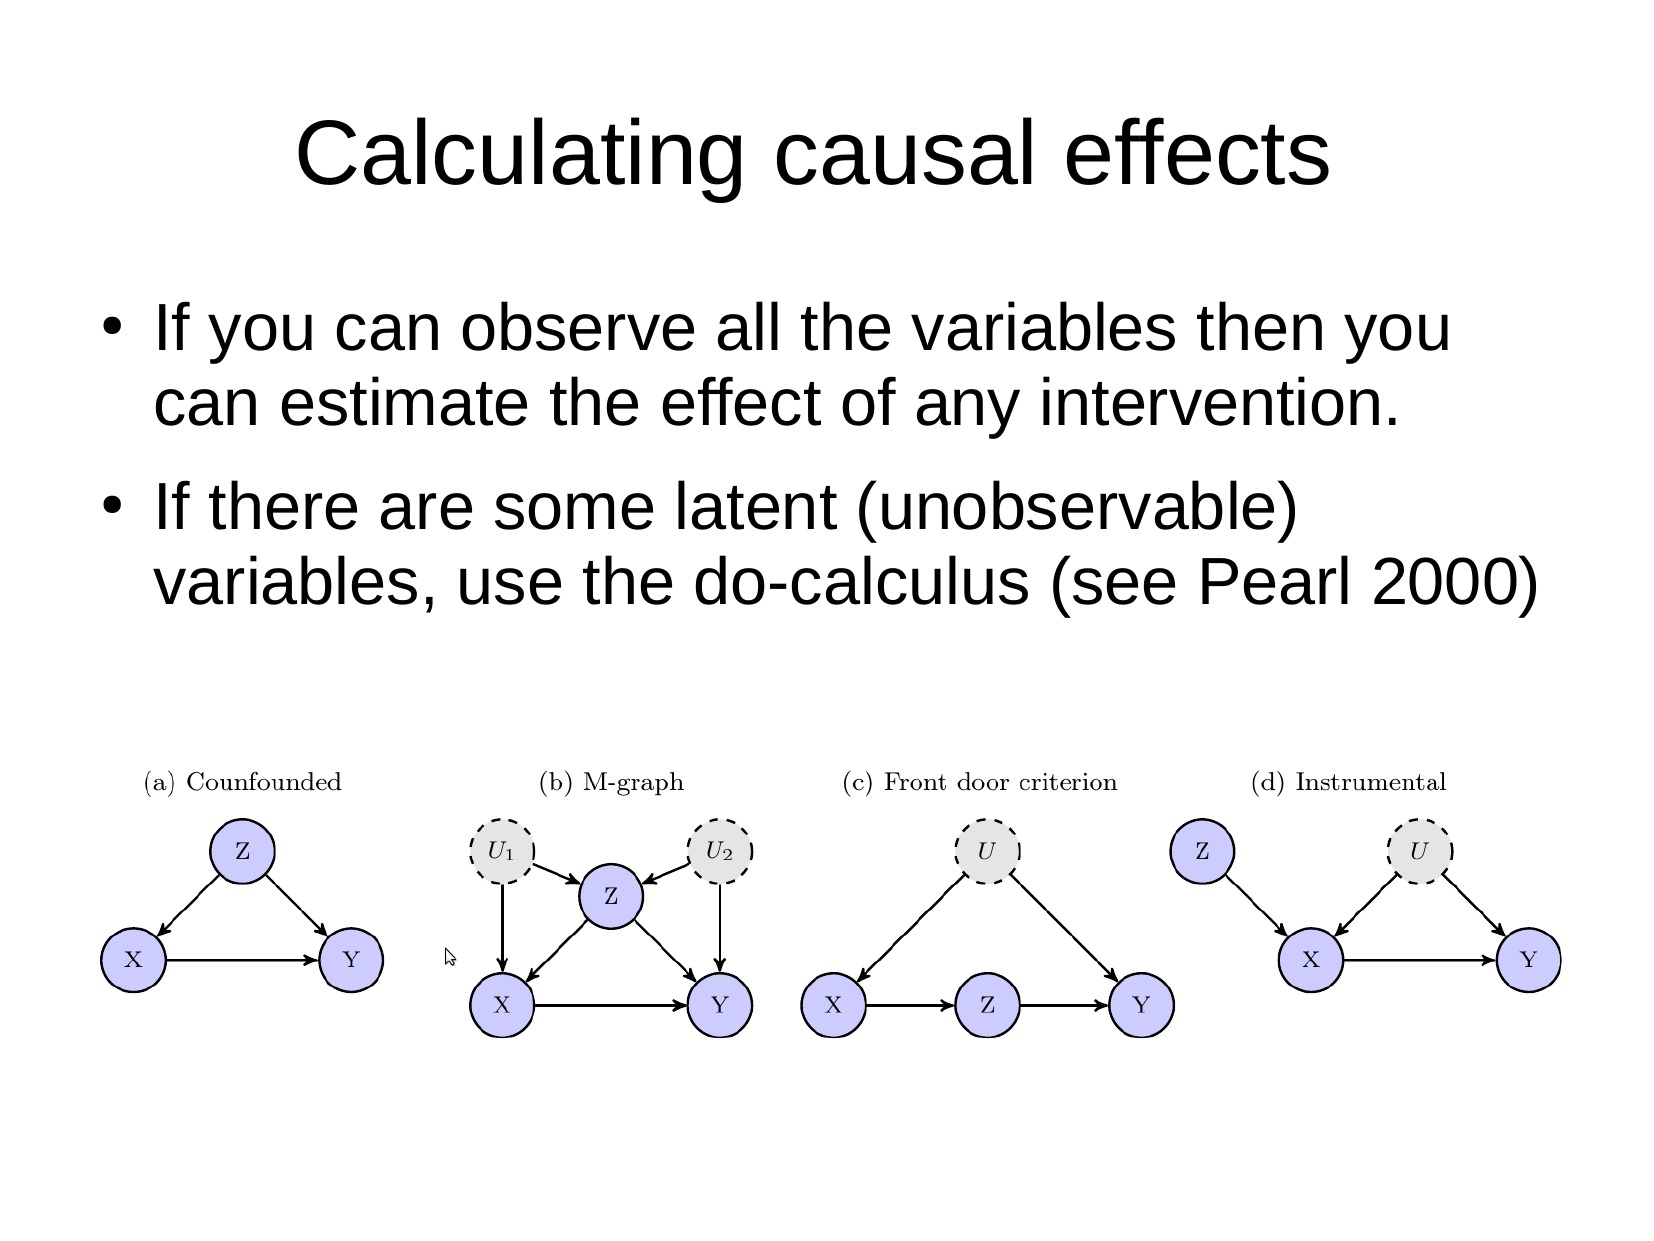

# Calculating causal effects
If you can observe all the variables then you can estimate the effect of any intervention.
If there are some latent (unobservable) variables, use the do-calculus (see Pearl 2000)